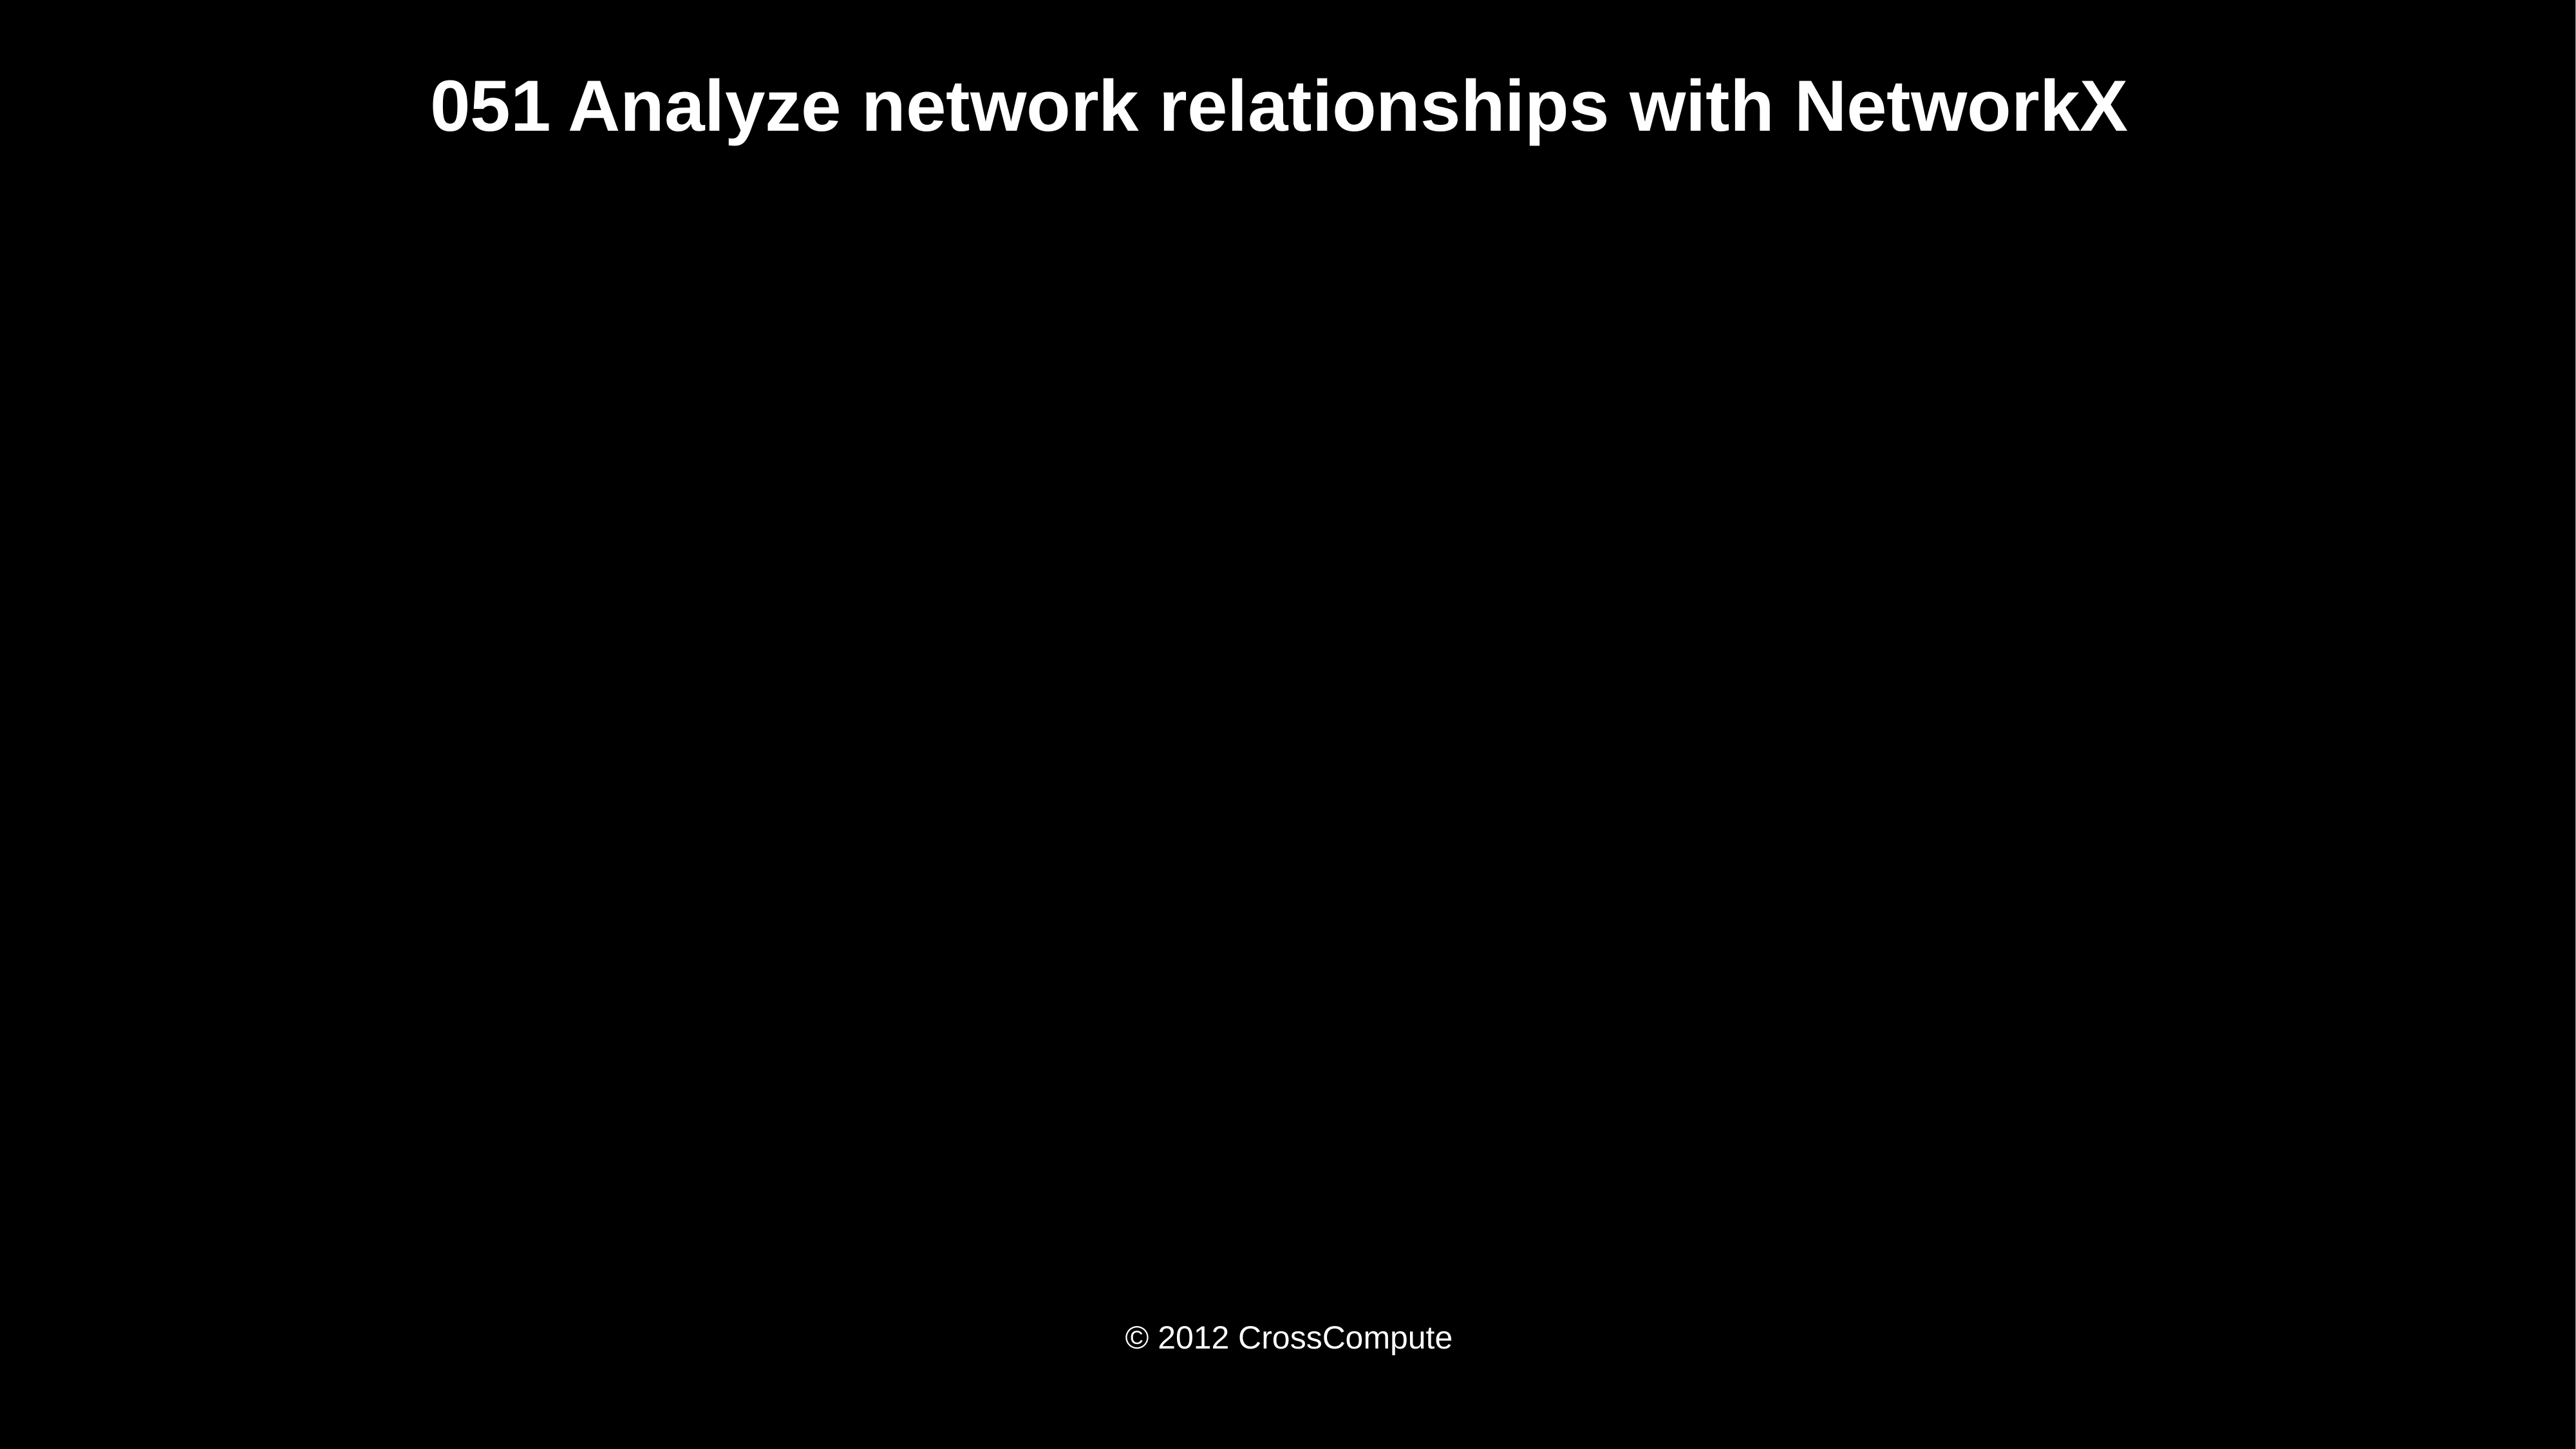

# 051 Analyze network relationships with NetworkX
© 2012 CrossCompute